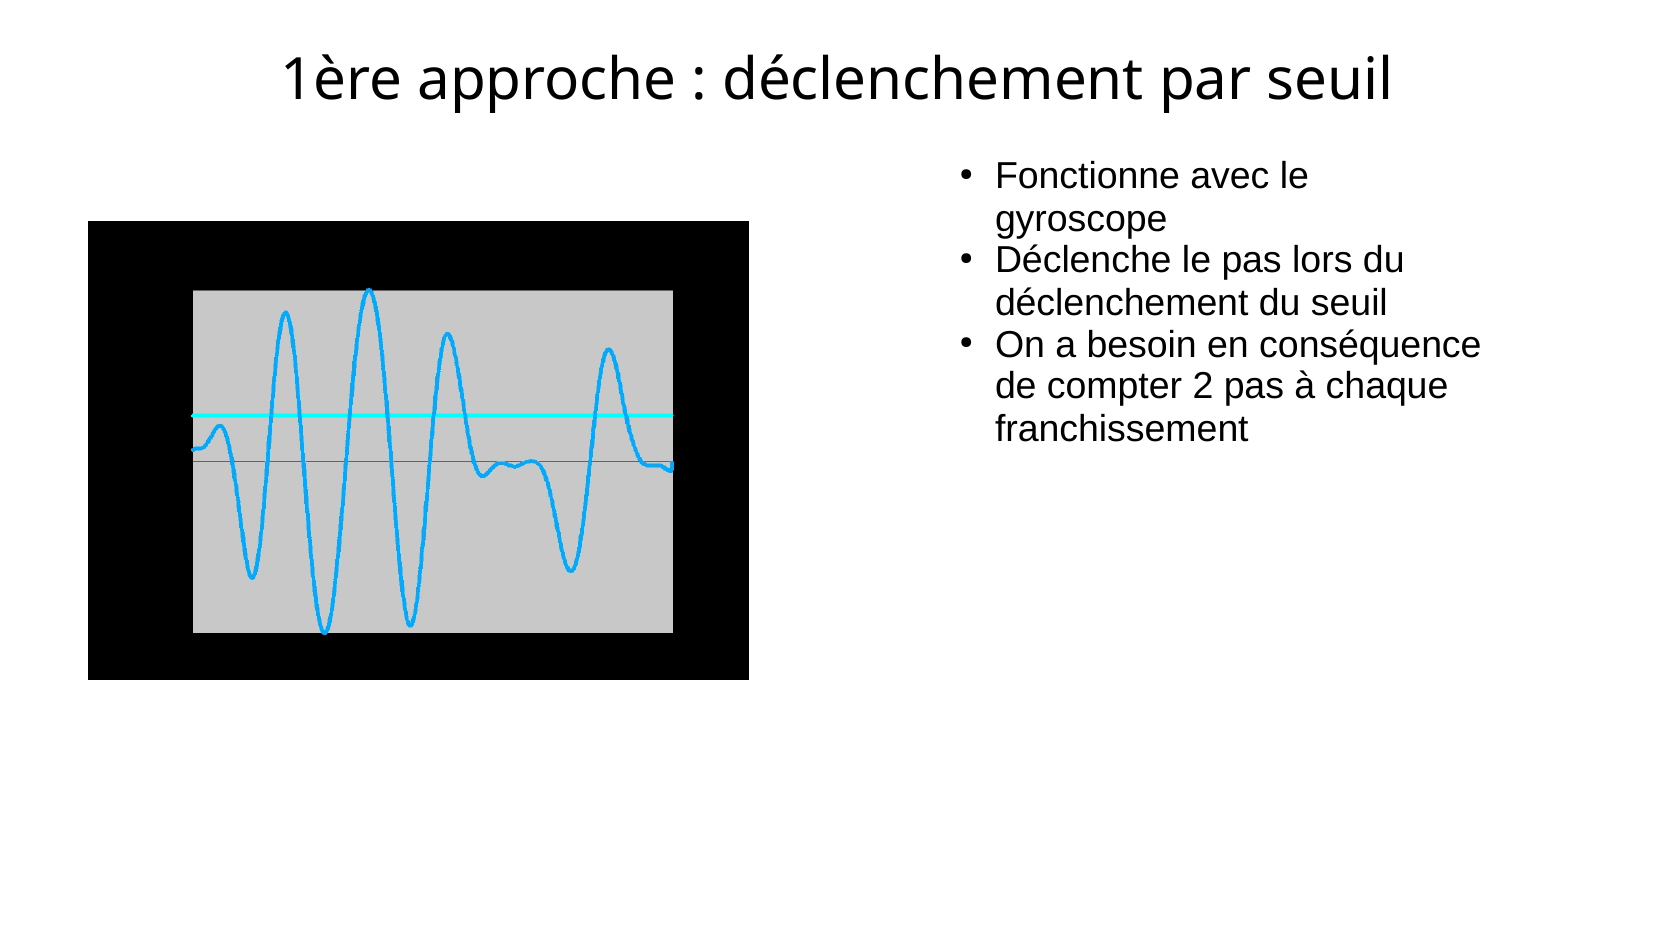

1ère approche : déclenchement par seuil
Fonctionne avec le gyroscope
Déclenche le pas lors du déclenchement du seuil
On a besoin en conséquence de compter 2 pas à chaque franchissement